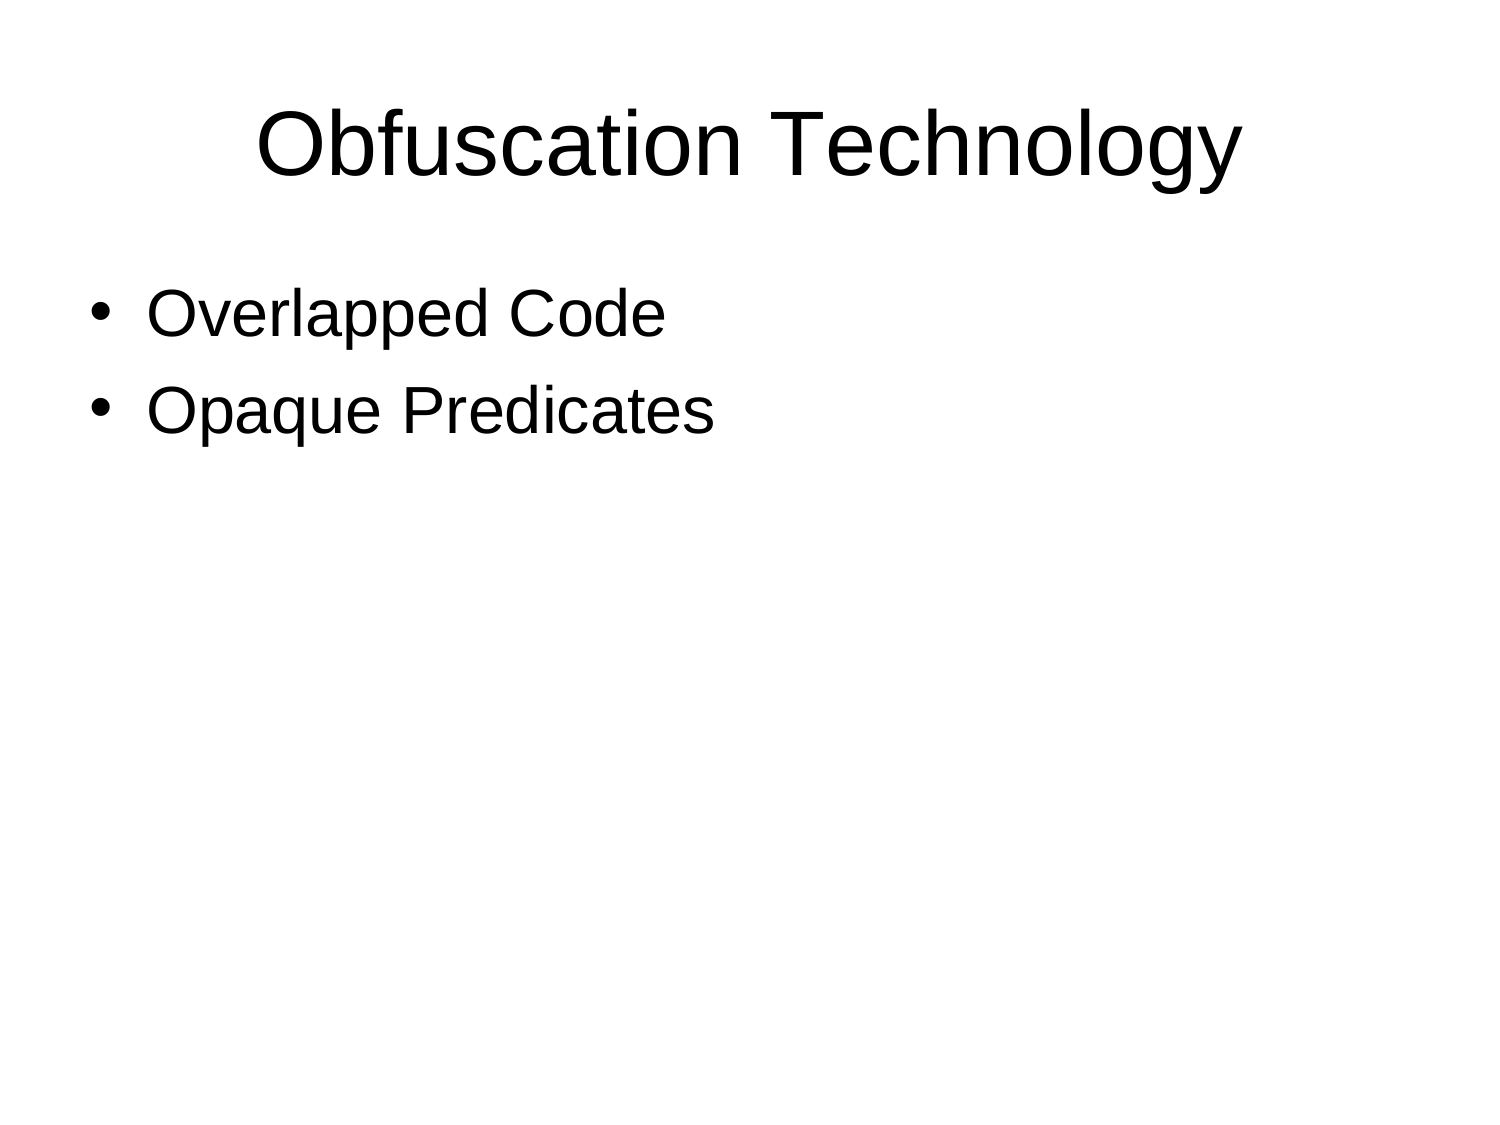

# Obfuscation Technology
Overlapped Code
Opaque Predicates